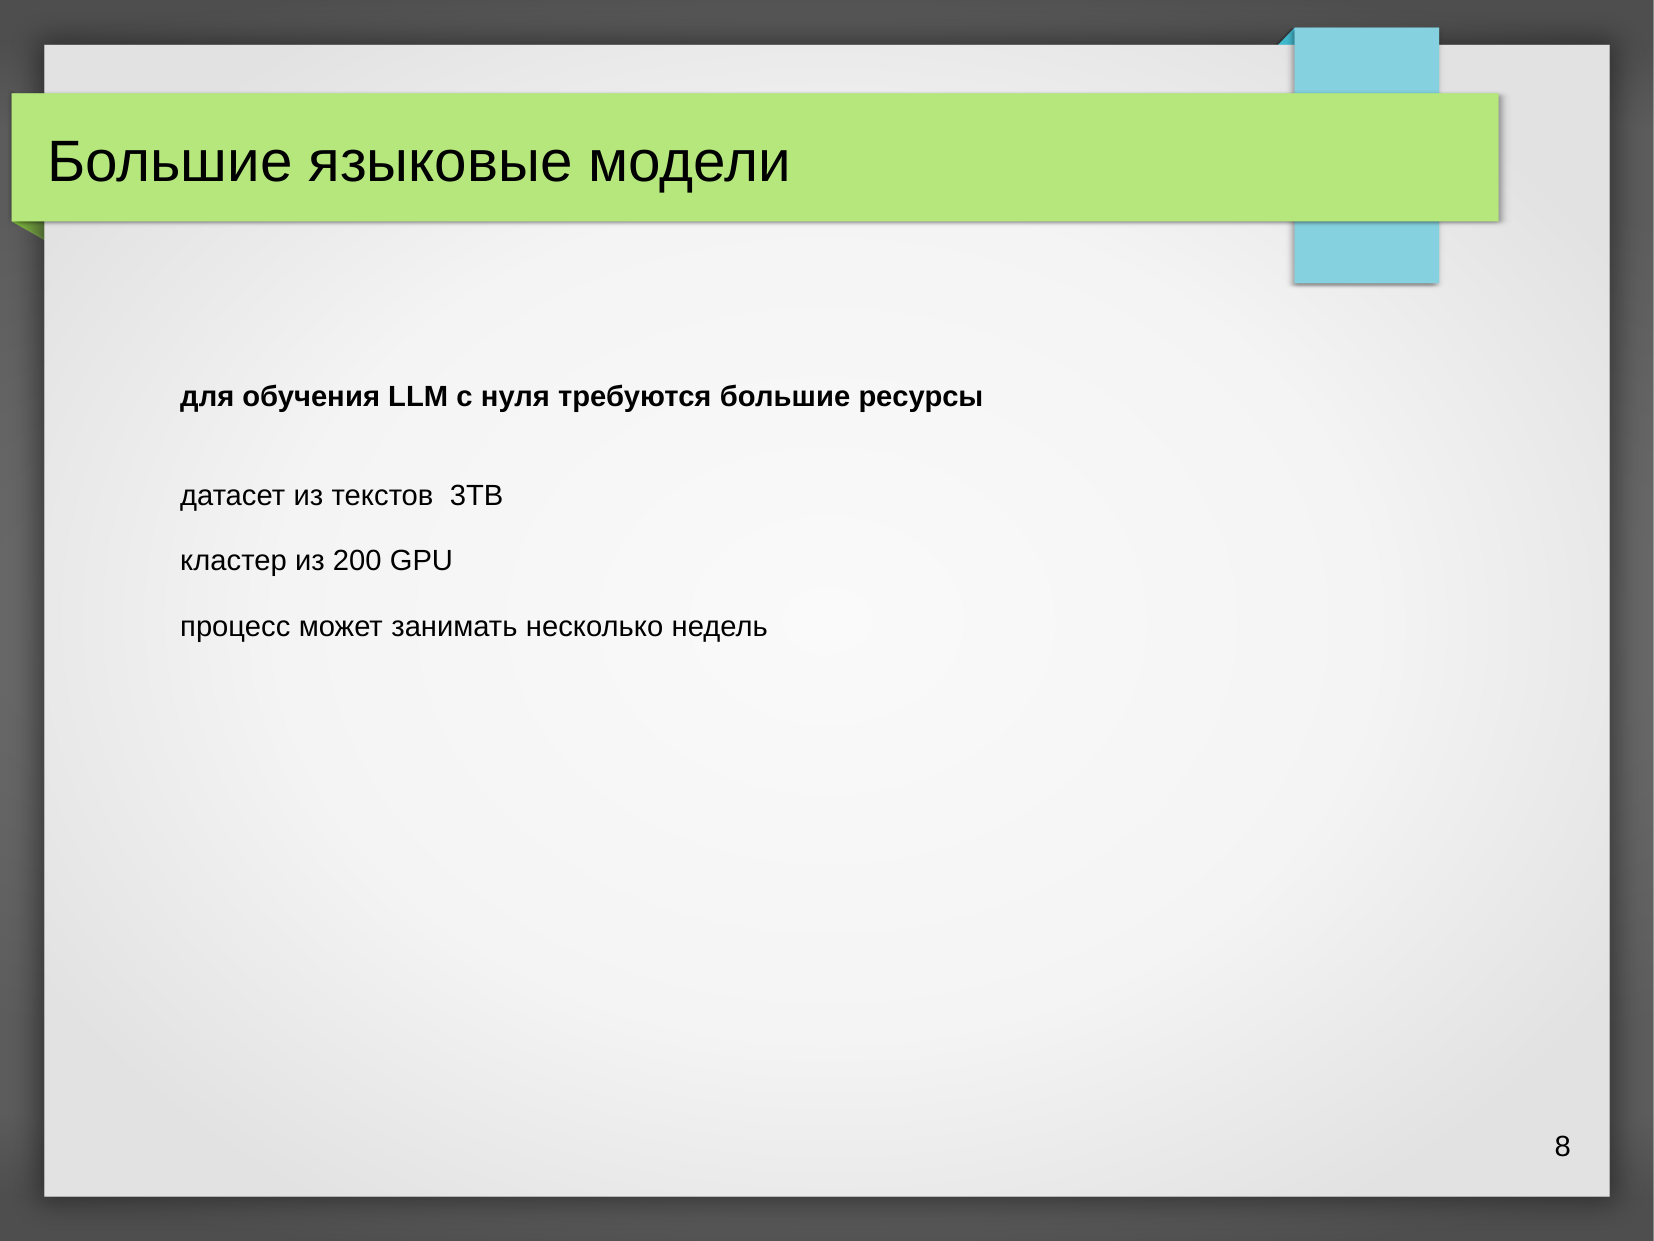

# Большие языковые модели
для обучения LLM с нуля требуются большие ресурсы
датасет из текстов 3TB
кластер из 200 GPU
процесс может занимать несколько недель
8